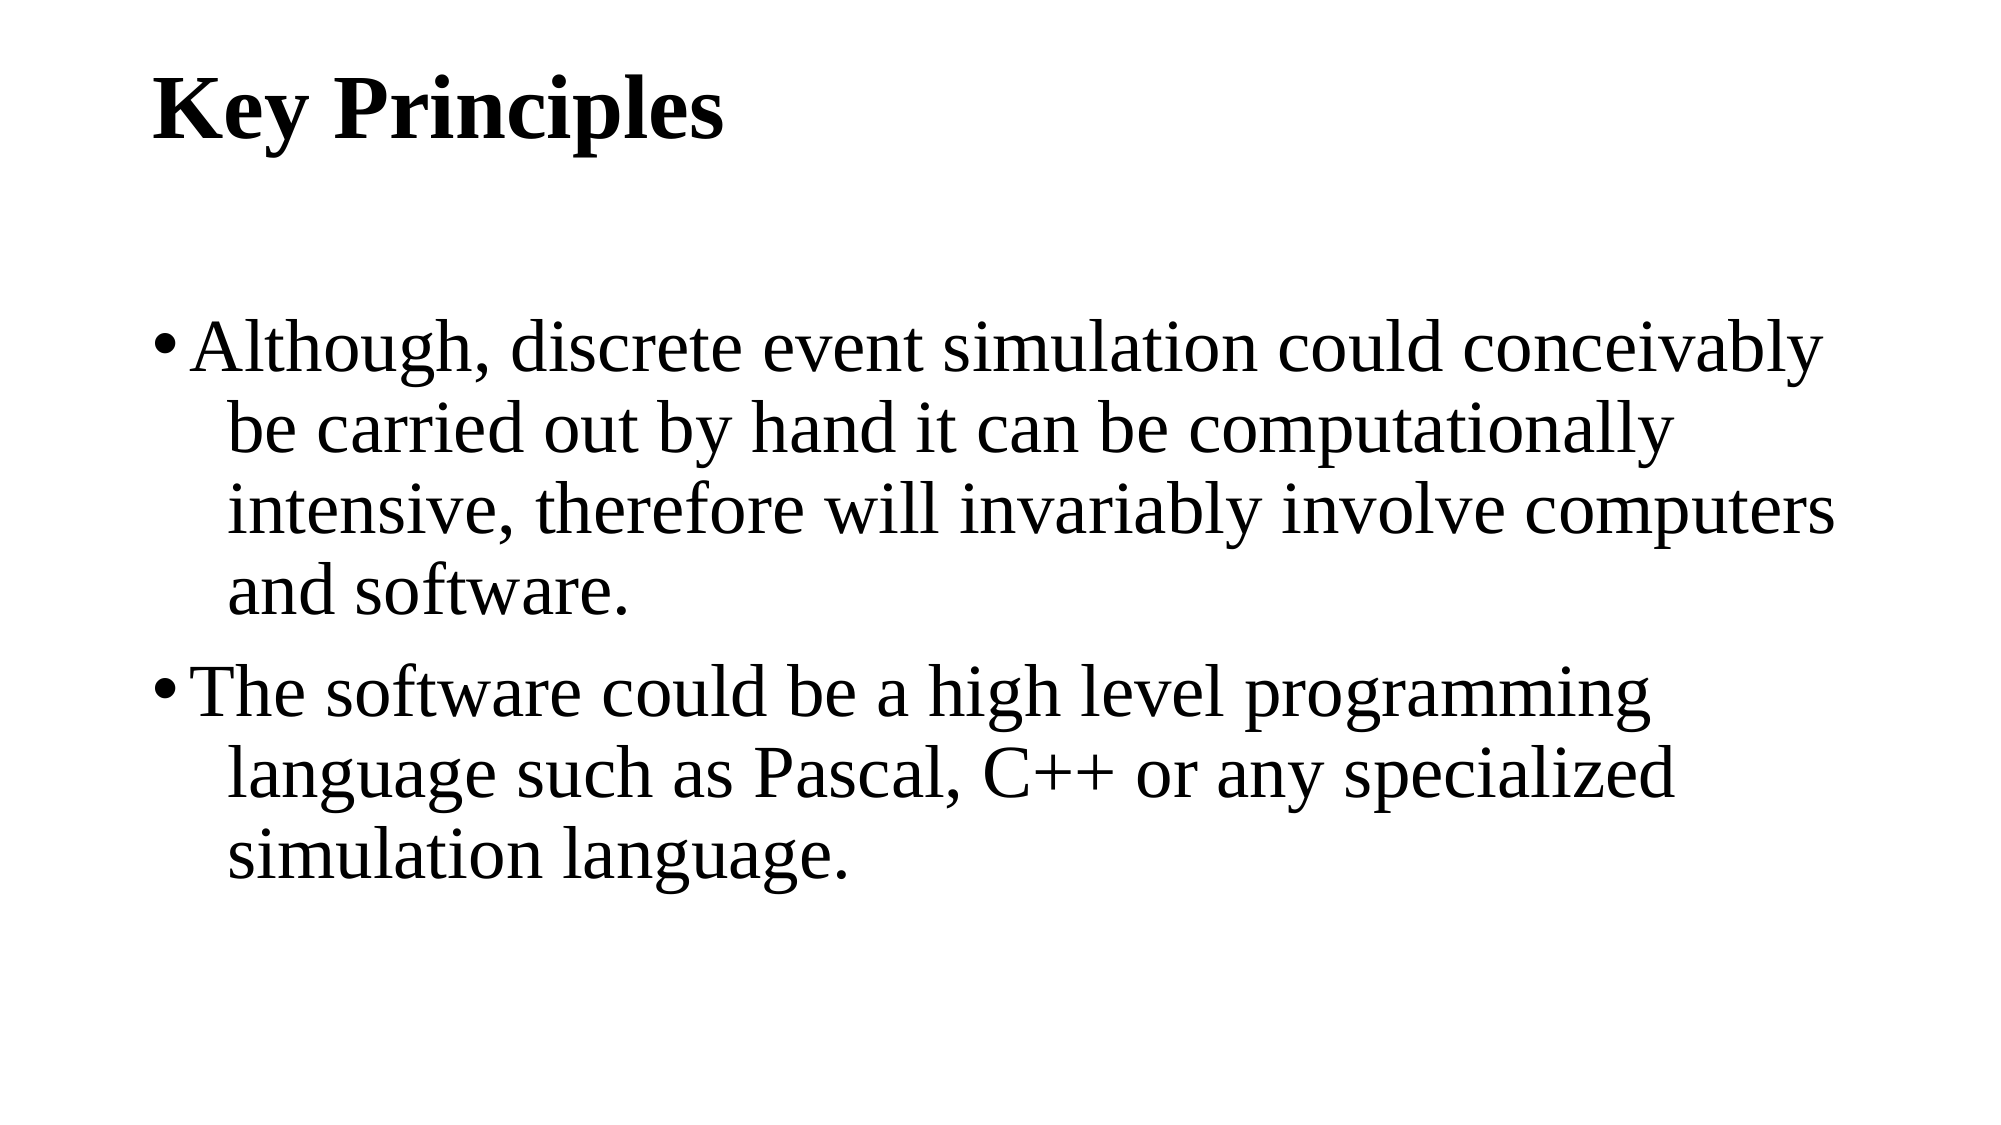

# Key Principles
Although, discrete event simulation could conceivably be carried out by hand it can be computationally intensive, therefore will invariably involve computers and software.
The software could be a high level programming language such as Pascal, C++ or any specialized simulation language.